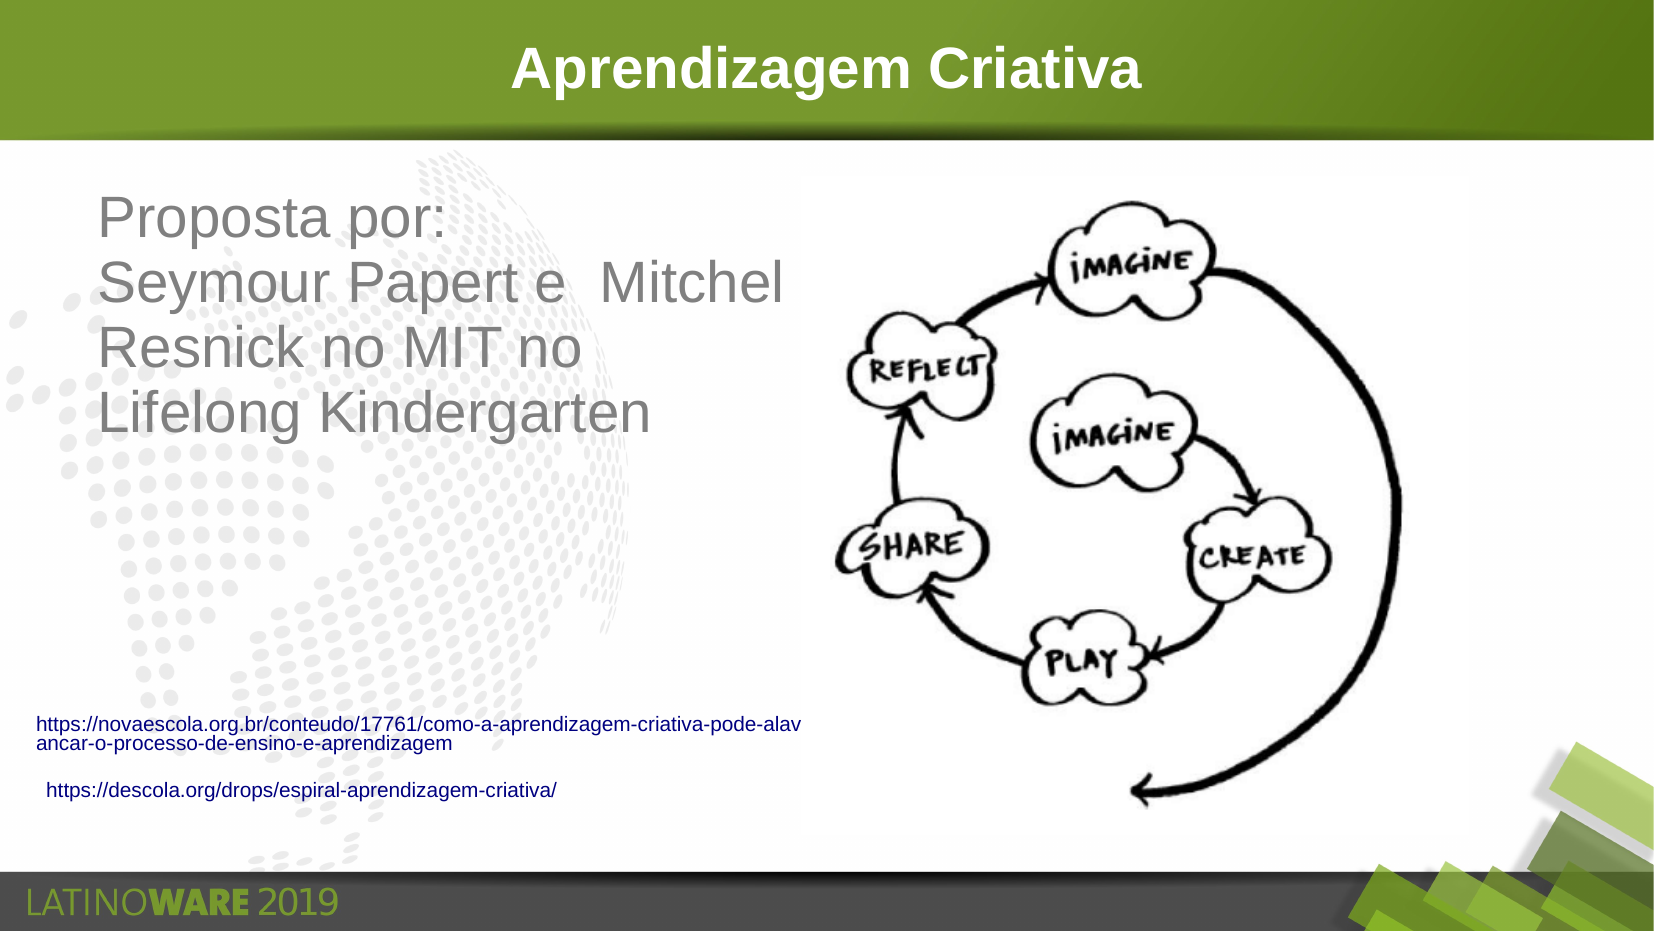

Aprendizagem Criativa
Proposta por:
Seymour Papert e Mitchel Resnick no MIT no Lifelong Kindergarten
https://novaescola.org.br/conteudo/17761/como-a-aprendizagem-criativa-pode-alavancar-o-processo-de-ensino-e-aprendizagem
https://descola.org/drops/espiral-aprendizagem-criativa/